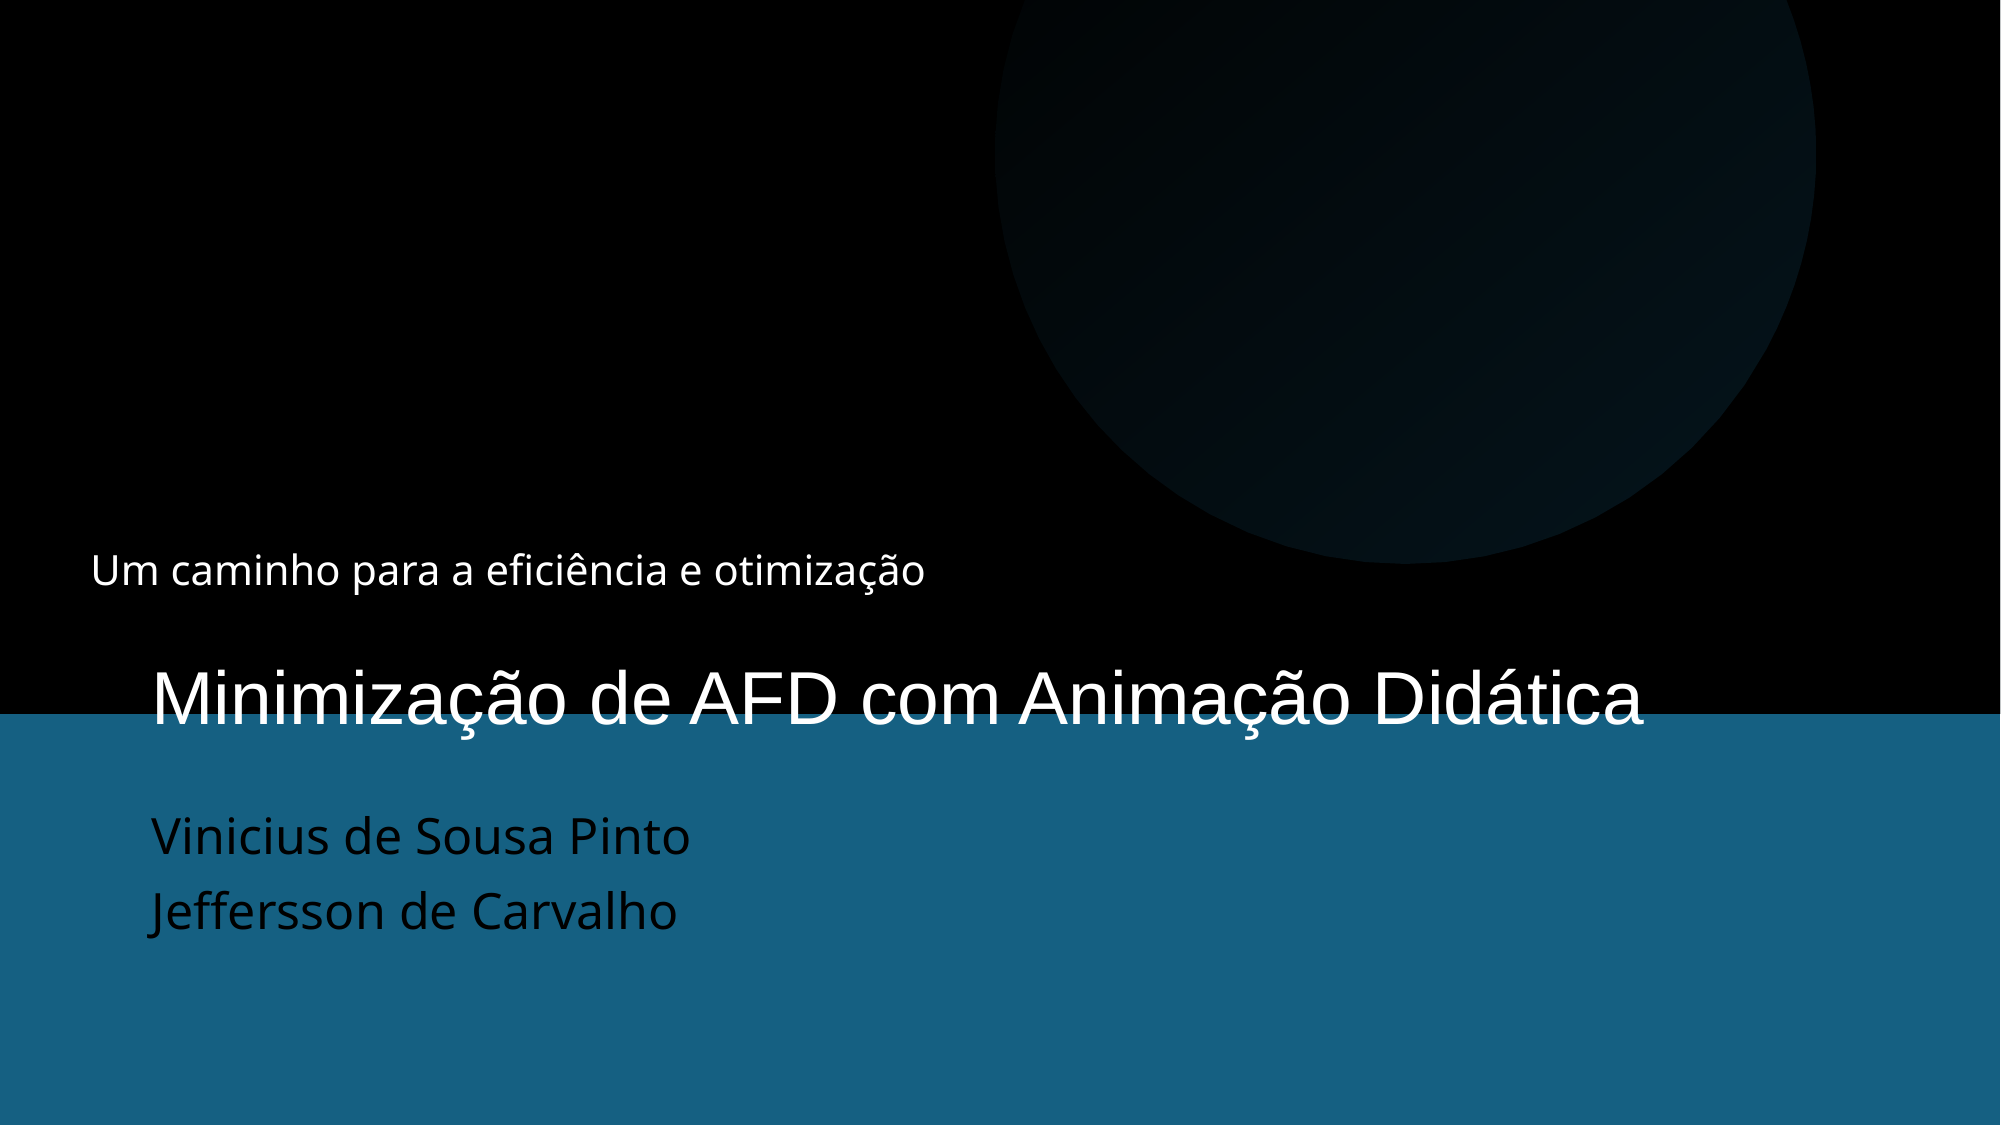

# Minimização de AFD com Animação Didática
Um caminho para a eficiência e otimização
Vinicius de Sousa Pinto
Jeffersson de Carvalho